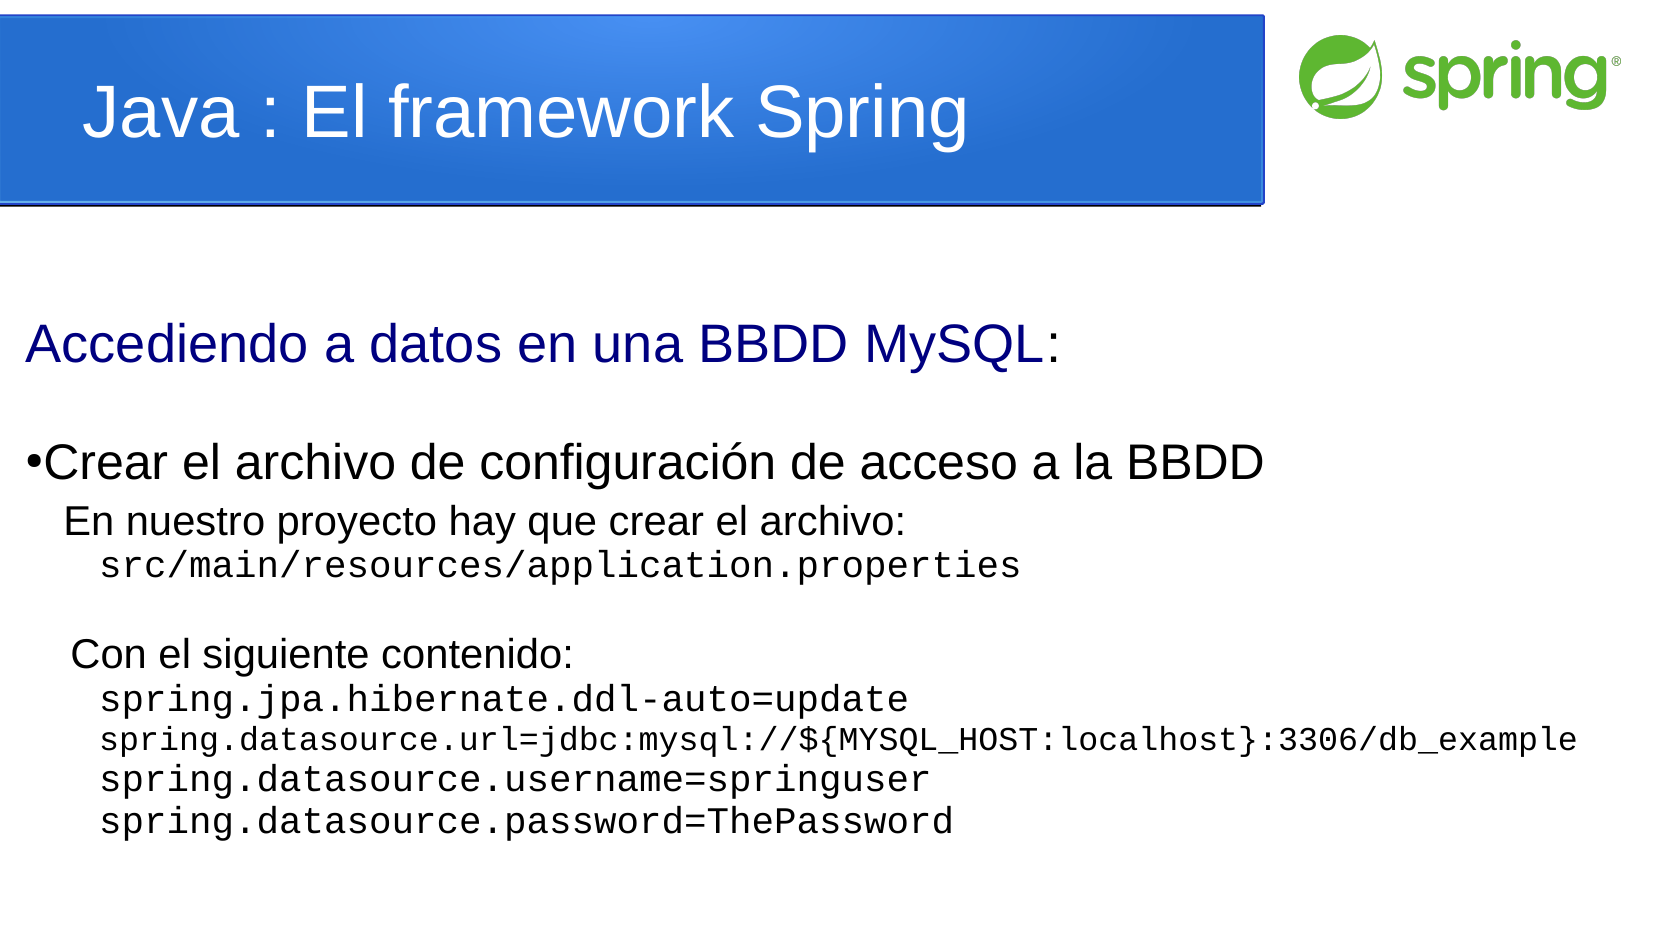

# Java : El framework Spring
Accediendo a datos en una BBDD MySQL:
Crear el archivo de configuración de acceso a la BBDD
 En nuestro proyecto hay que crear el archivo:
	src/main/resources/application.properties
 Con el siguiente contenido:
	spring.jpa.hibernate.ddl-auto=update
	spring.datasource.url=jdbc:mysql://${MYSQL_HOST:localhost}:3306/db_example
	spring.datasource.username=springuser
	spring.datasource.password=ThePassword